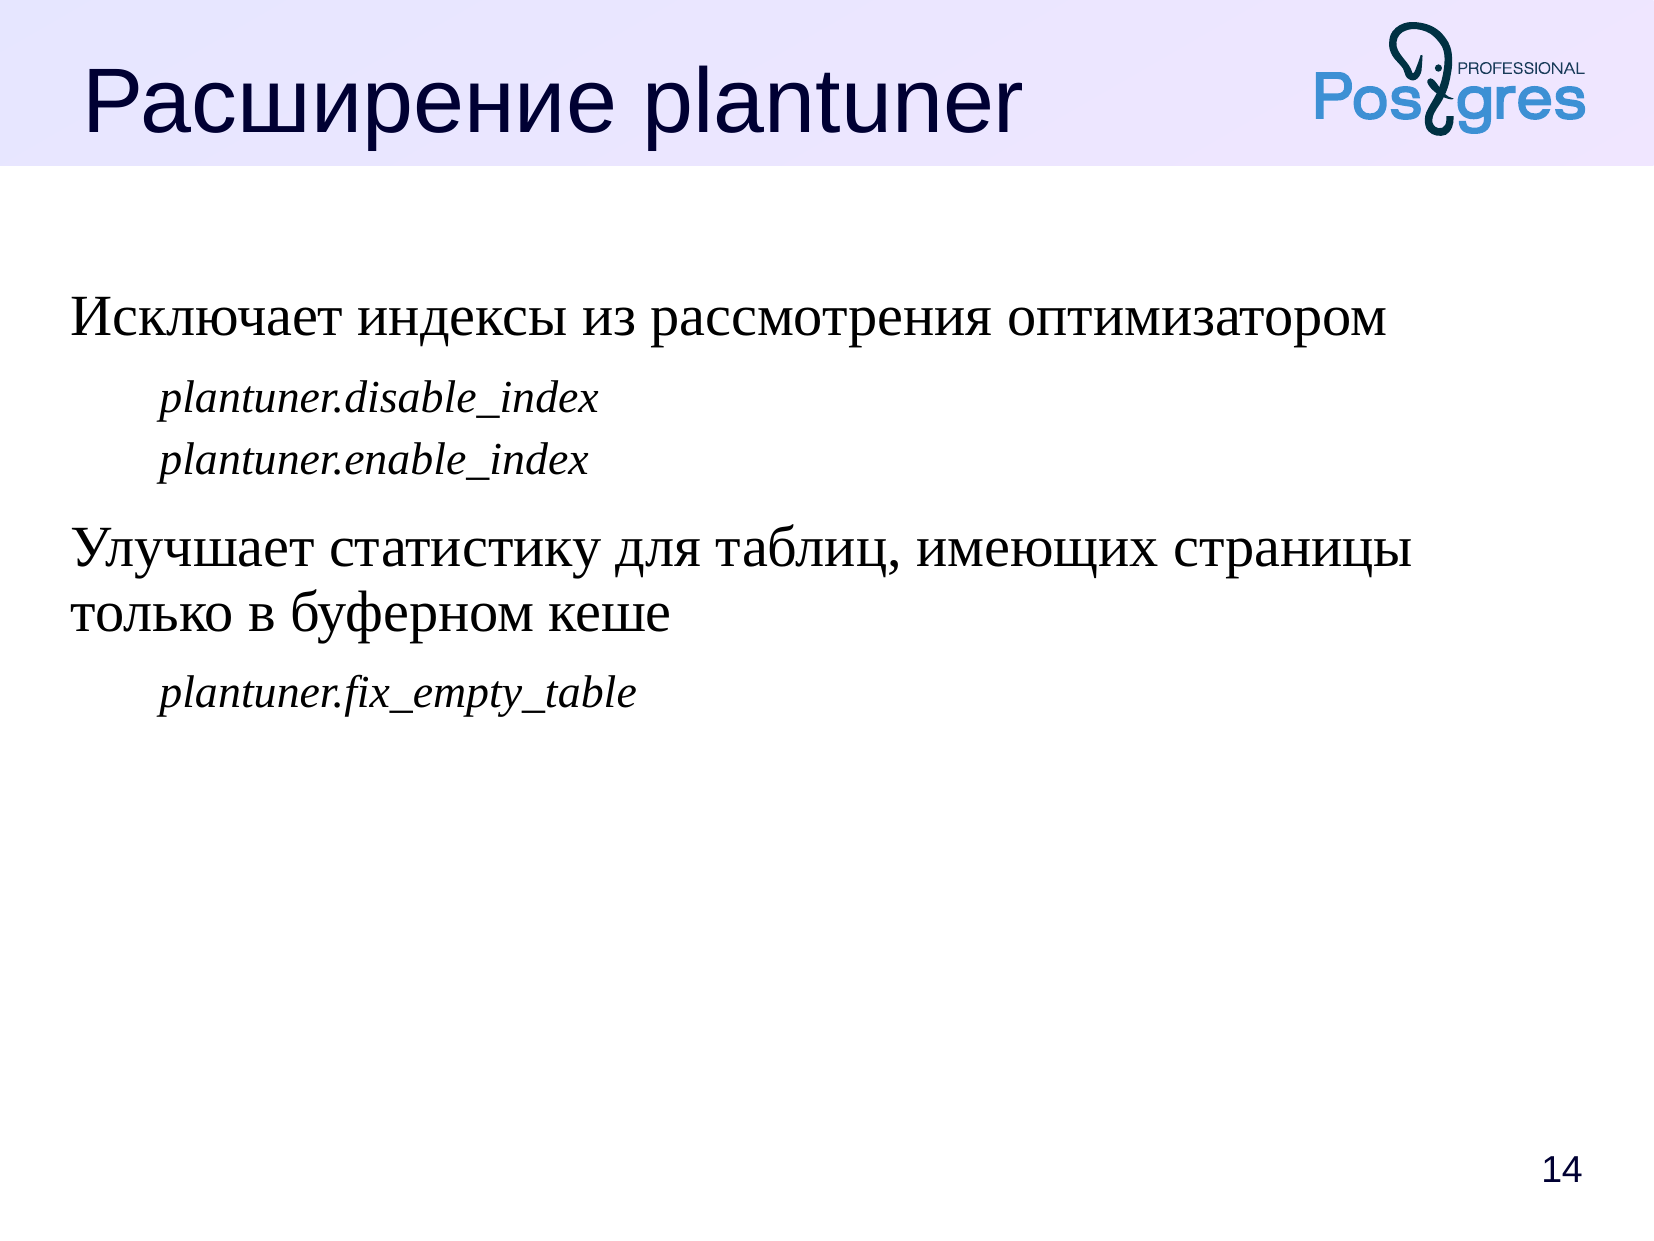

# Расширение plantuner
Исключает индексы из рассмотрения оптимизатором
plantuner.disable_index
plantuner.enable_index
Улучшает статистику для таблиц, имеющих страницы только в буферном кеше
plantuner.fix_empty_table